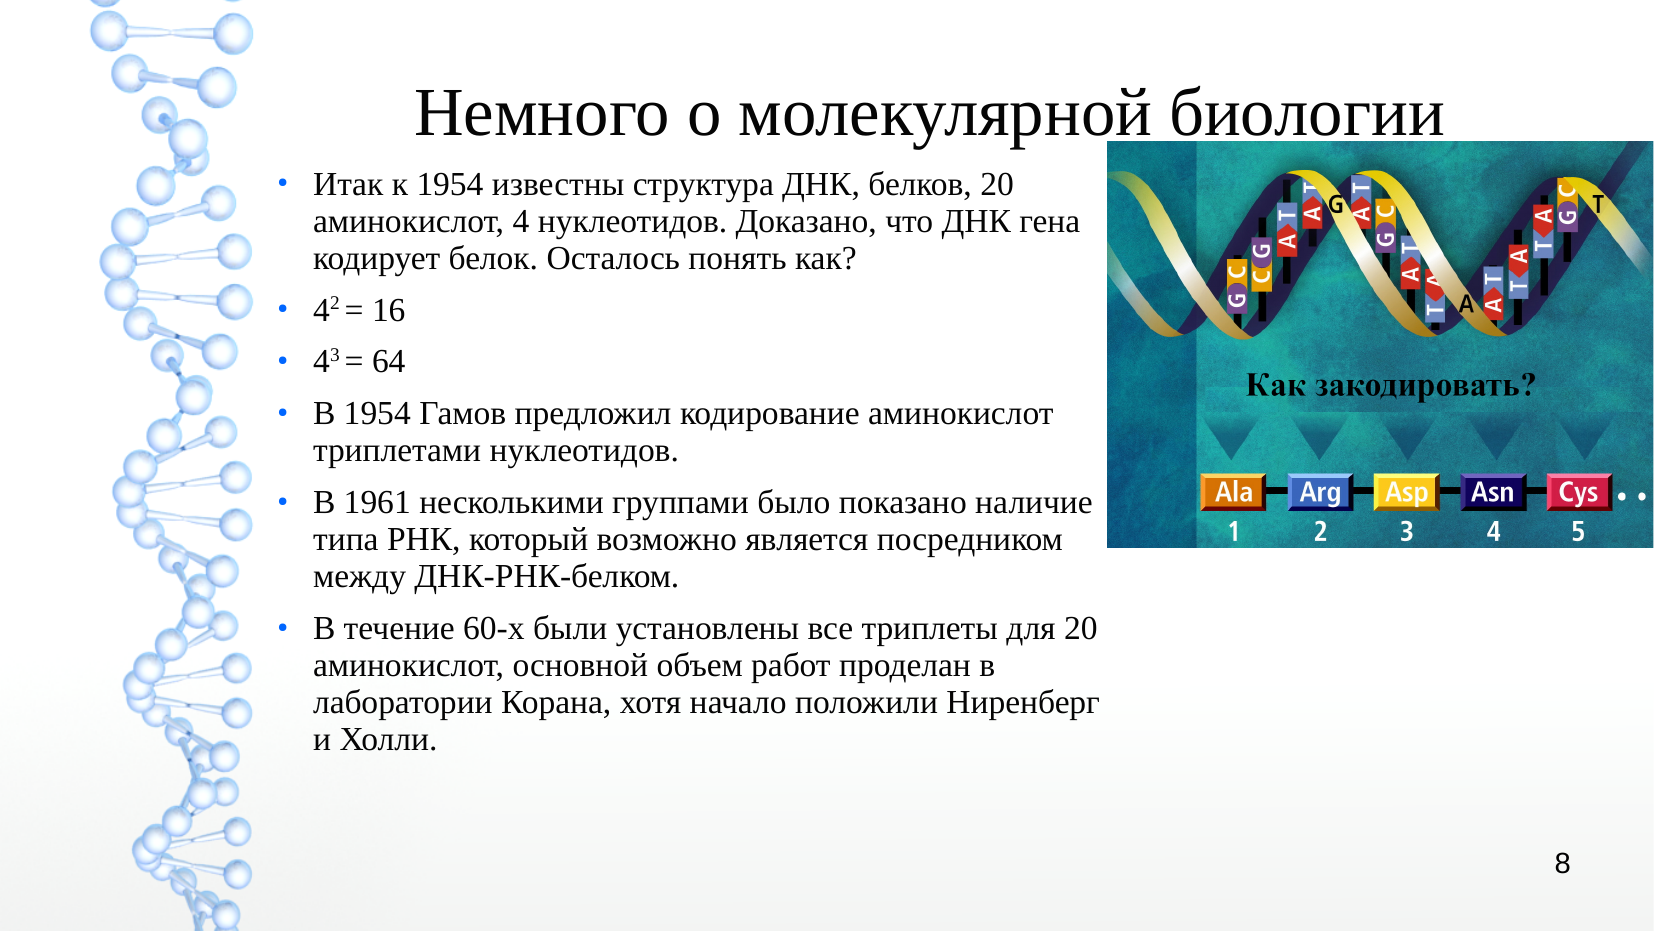

# Немного о молекулярной биологии
Итак к 1954 известны структура ДНК, белков, 20 аминокислот, 4 нуклеотидов. Доказано, что ДНК гена кодирует белок. Осталось понять как?
42 = 16
43 = 64
В 1954 Гамов предложил кодирование аминокислот триплетами нуклеотидов.
В 1961 несколькими группами было показано наличие типа РНК, который возможно является посредником между ДНК-РНК-белком.
В течение 60-х были установлены все триплеты для 20 аминокислот, основной объем работ проделан в лаборатории Корана, хотя начало положили Ниренберг и Холли.
8